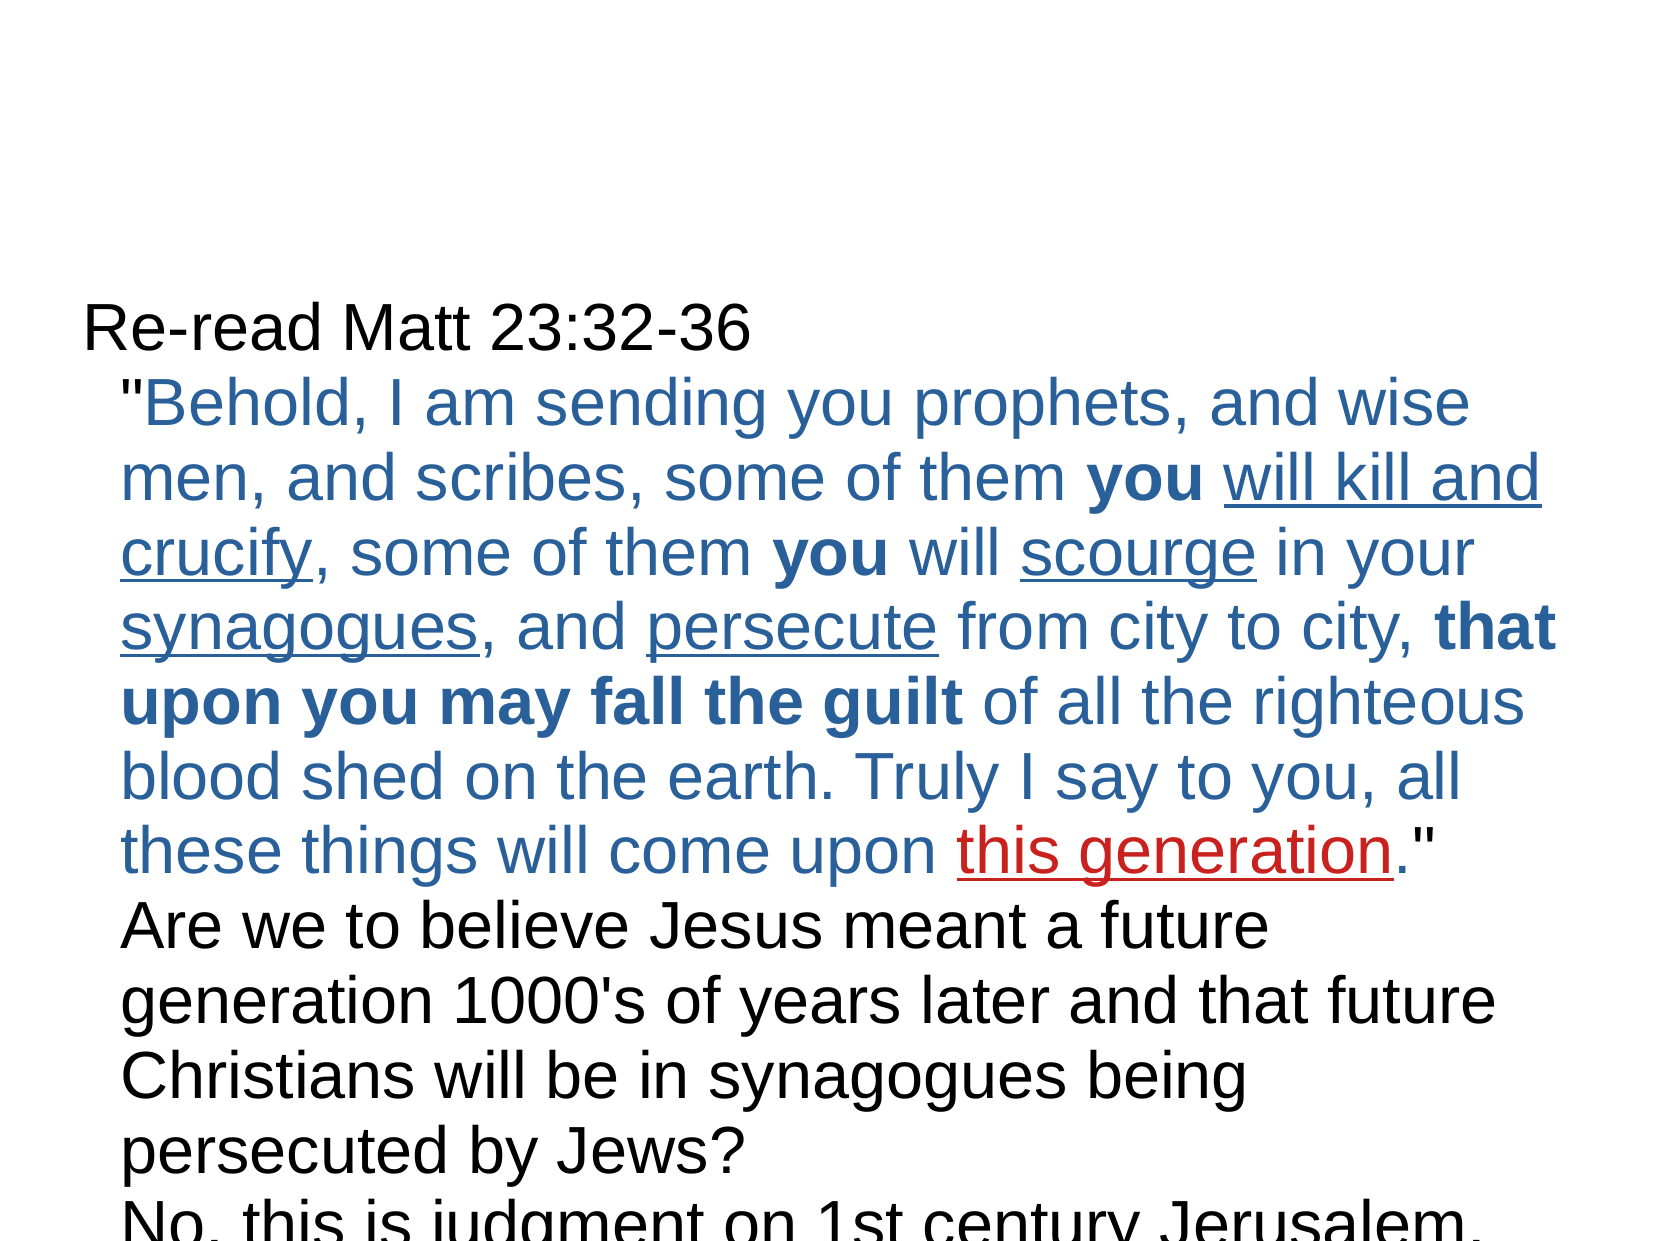

#
Re-read Matt 23:32-36
"Behold, I am sending you prophets, and wise men, and scribes, some of them you will kill and crucify, some of them you will scourge in your synagogues, and persecute from city to city, that upon you may fall the guilt of all the righteous blood shed on the earth. Truly I say to you, all these things will come upon this generation."
Are we to believe Jesus meant a future generation 1000's of years later and that future Christians will be in synagogues being persecuted by Jews?
No, this is judgment on 1st century Jerusalem.
Who else is Jesus talking to?